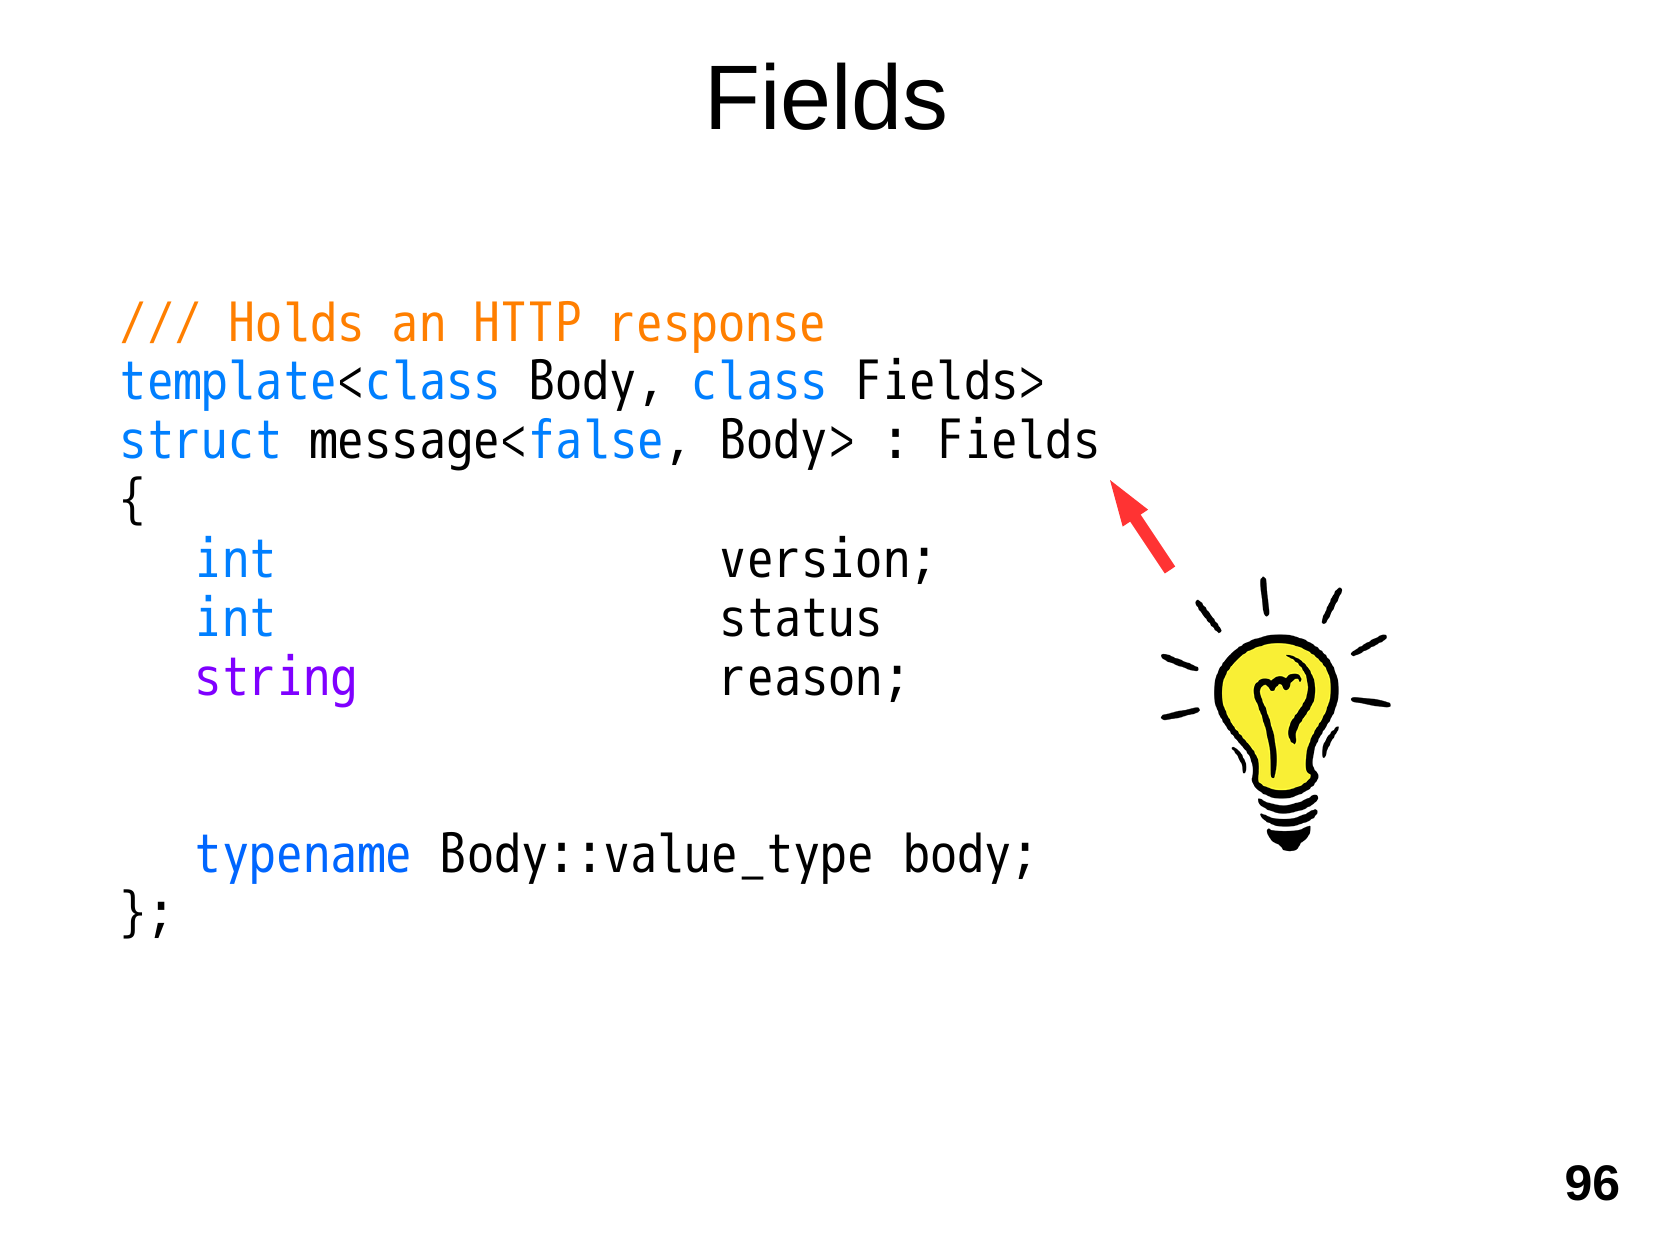

# Fields
/// Holds an HTTP response
template<class Body, class Fields>
struct message<false, Body> : Fields
{
	int						version;
	int						status
	string					reason;
	typename Body::value_type body;
};
96